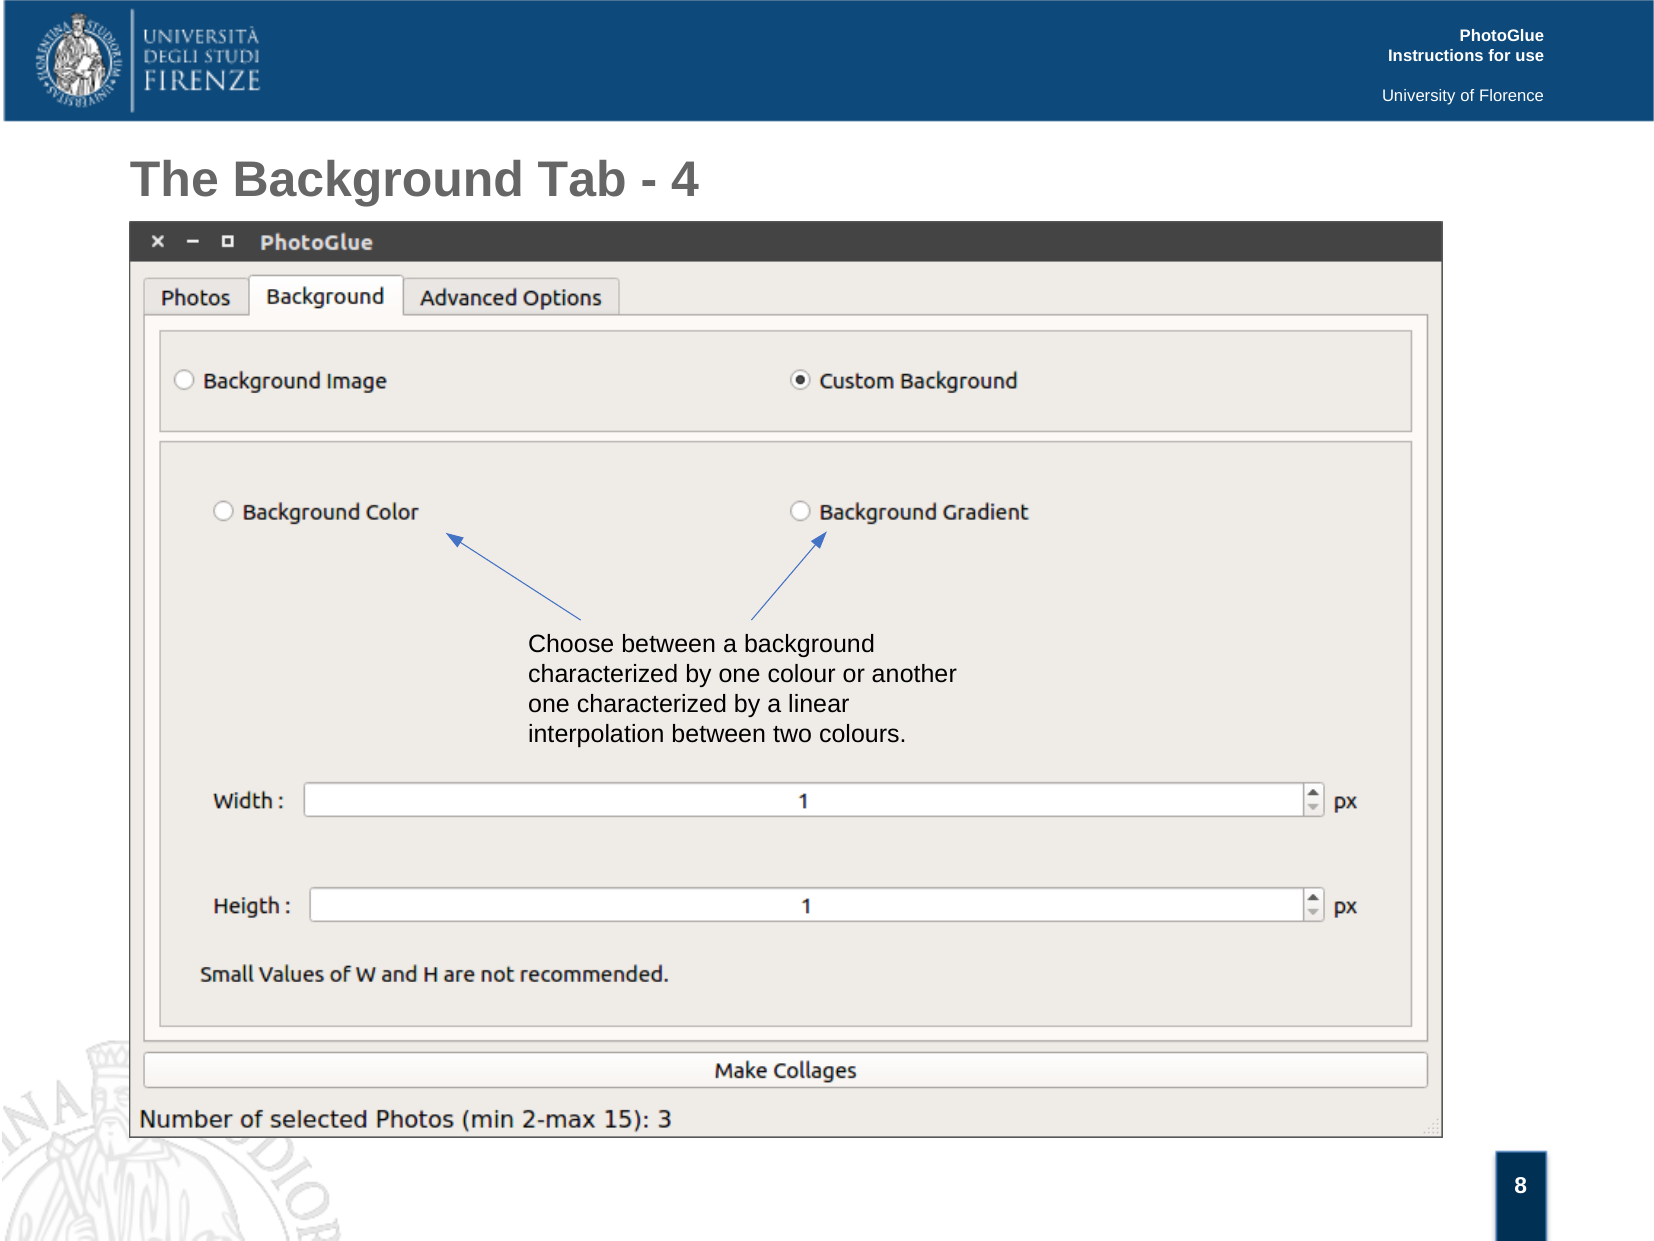

PhotoGlue
 Instructions for use
University of Florence
The Background Tab - 4
Choose between a background characterized by one colour or another one characterized by a linear interpolation between two colours.
8